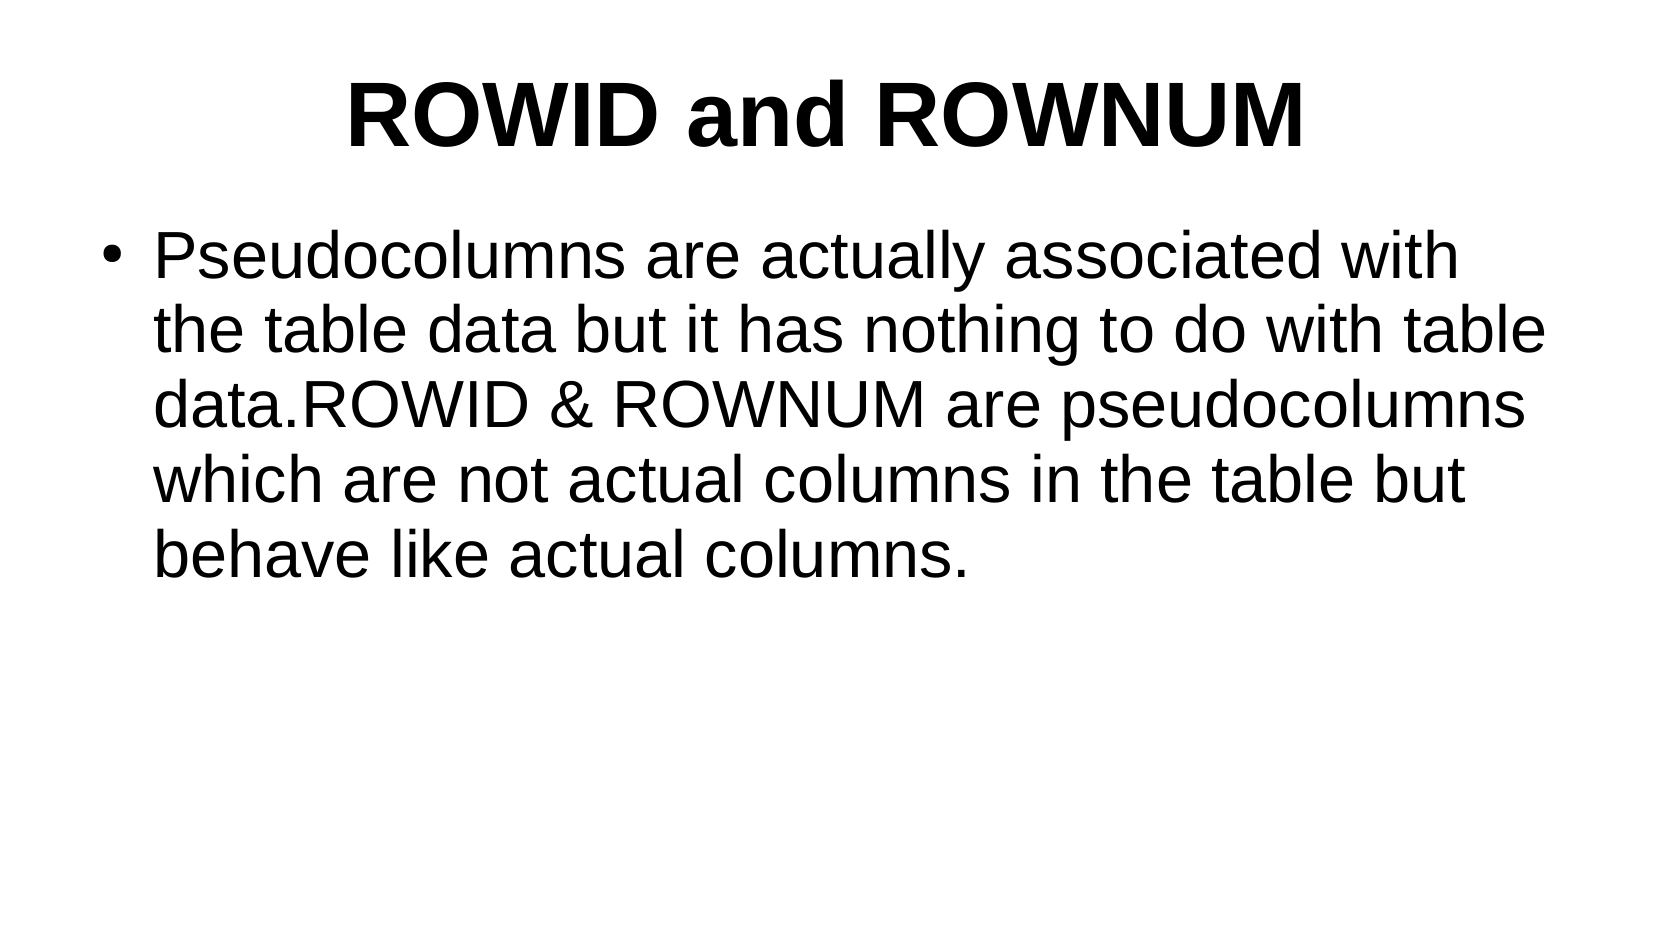

# ROWID and ROWNUM
Pseudocolumns are actually associated with the table data but it has nothing to do with table data.ROWID & ROWNUM are pseudocolumns which are not actual columns in the table but behave like actual columns.